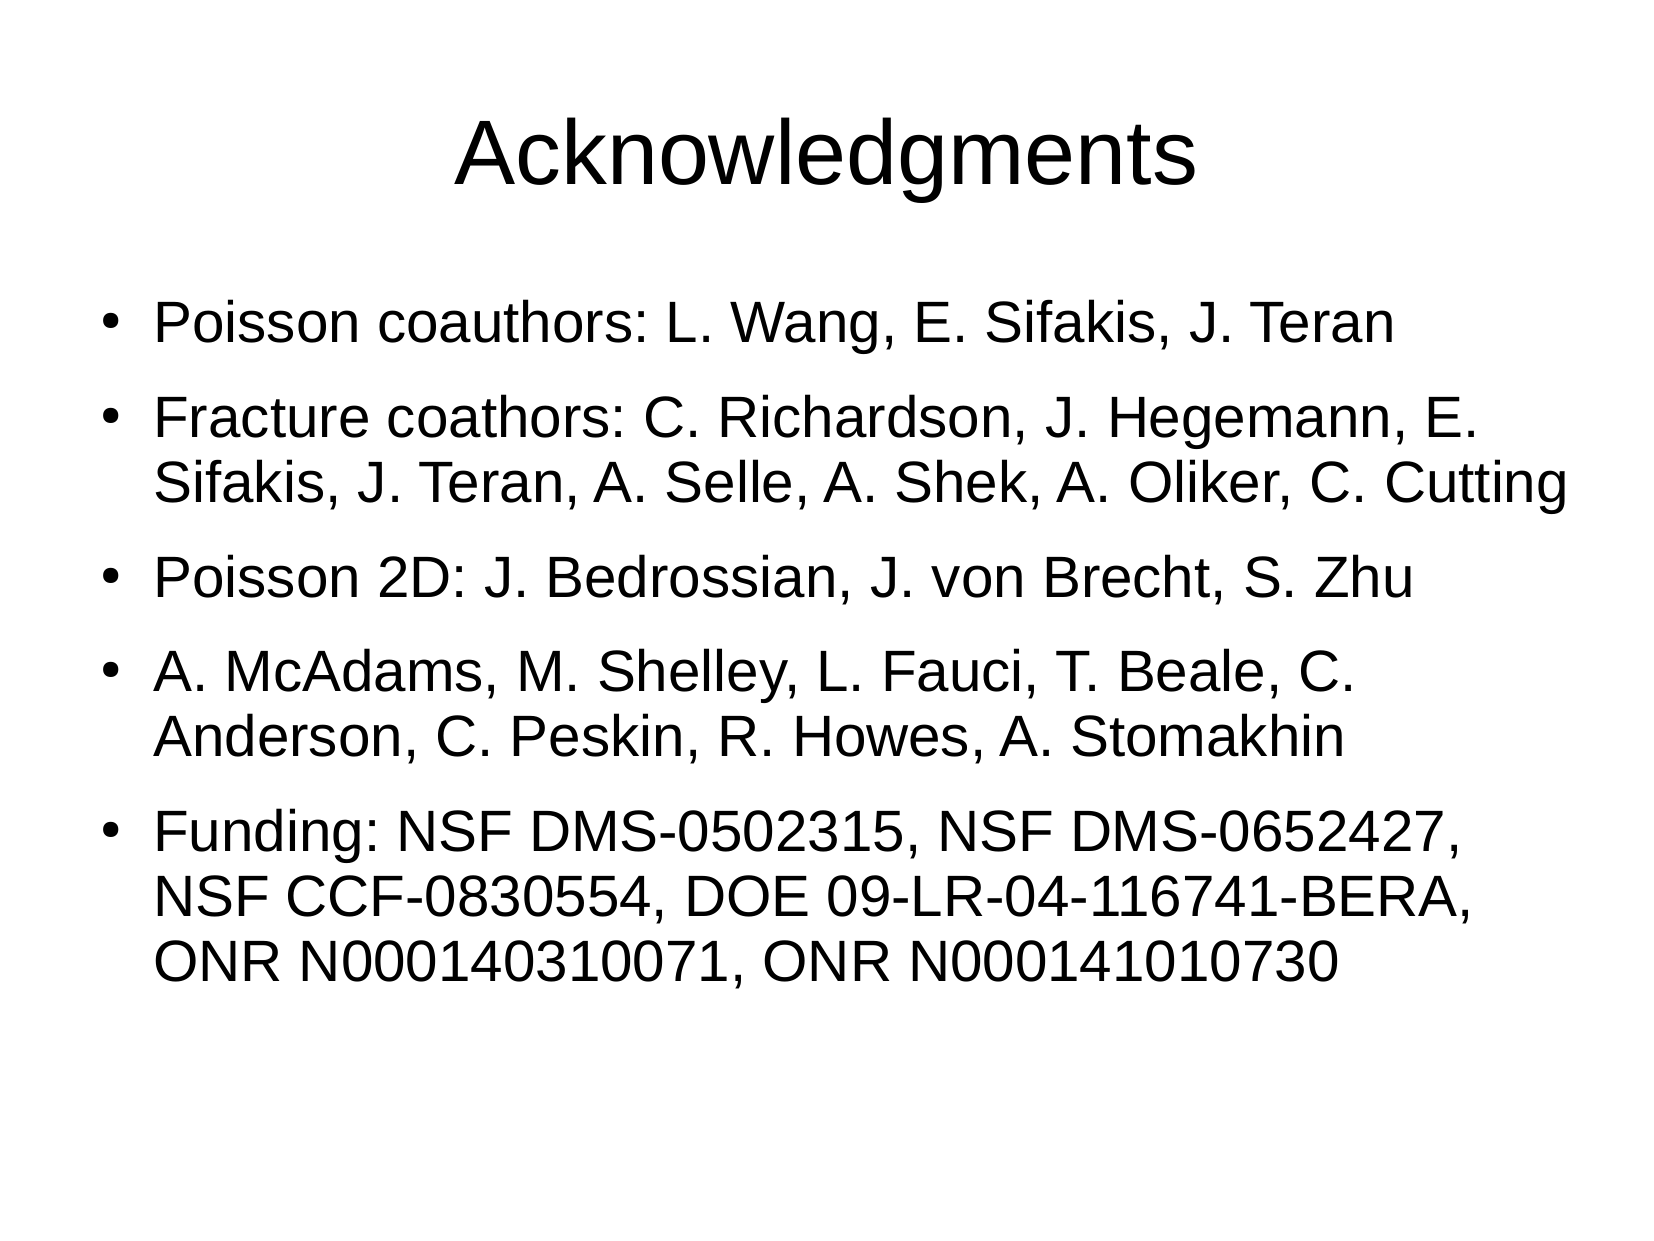

# Acknowledgments
Poisson coauthors: L. Wang, E. Sifakis, J. Teran
Fracture coathors: C. Richardson, J. Hegemann, E. Sifakis, J. Teran, A. Selle, A. Shek, A. Oliker, C. Cutting
Poisson 2D: J. Bedrossian, J. von Brecht, S. Zhu
A. McAdams, M. Shelley, L. Fauci, T. Beale, C. Anderson, C. Peskin, R. Howes, A. Stomakhin
Funding: NSF DMS-0502315, NSF DMS-0652427, NSF CCF-0830554, DOE 09-LR-04-116741-BERA, ONR N000140310071, ONR N000141010730